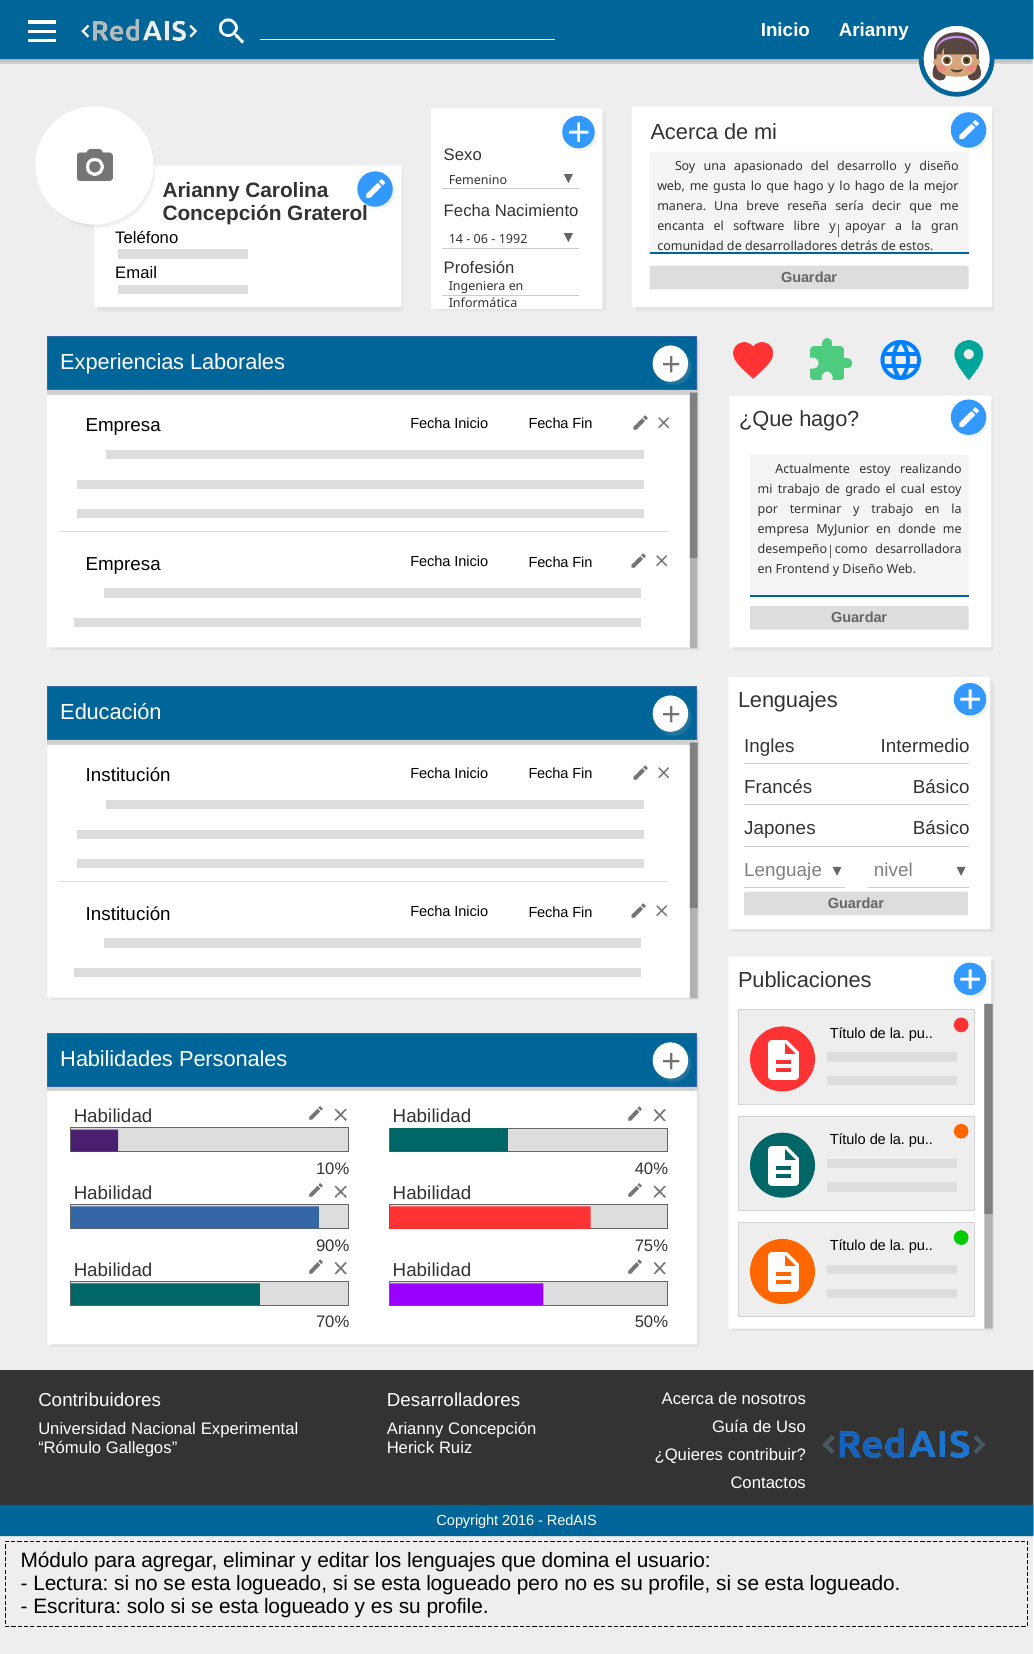

Arianny
Inicio
Acerca de mi
Sexo
Fecha Nacimiento
Profesión
Soy una apasionado del desarrollo y diseño web, me gusta lo que hago y lo hago de la mejor manera. Una breve reseña sería decir que me encanta el software libre y apoyar a la gran comunidad de desarrolladores detrás de estos.
Arianny Carolina Concepción Graterol
Femenino
Teléfono
14 - 06 - 1992
Email
Guardar
Ingeniera en Informática
Experiencias Laborales
Empresa
Fecha Inicio
Fecha Fin
Empresa
Fecha Inicio
Fecha Fin
¿Que hago?
Actualmente estoy realizando mi trabajo de grado el cual estoy por terminar y trabajo en la empresa MyJunior en donde me desempeño como desarrolladora en Frontend y Diseño Web.
Guardar
Lenguajes
Educación
Institución
Fecha Inicio
Fecha Fin
Institución
Fecha Inicio
Fecha Fin
Ingles
Intermedio
Francés
Básico
Japones
Básico
Lenguaje
nivel
Guardar
Publicaciones
Título de la. pu..
Título de la. pu..
Título de la. pu..
Habilidades Personales
Habilidad
10%
Habilidad
40%
Habilidad
90%
Habilidad
75%
Habilidad
70%
Habilidad
50%
Contribuidores
Universidad Nacional Experimental “Rómulo Gallegos”
Desarrolladores
Arianny Concepción
Herick Ruiz
Acerca de nosotros
Guía de Uso
¿Quieres contribuir?
Contactos
Copyright 2016 - RedAIS
Módulo para agregar, eliminar y editar los lenguajes que domina el usuario:
- Lectura: si no se esta logueado, si se esta logueado pero no es su profile, si se esta logueado.
- Escritura: solo si se esta logueado y es su profile.